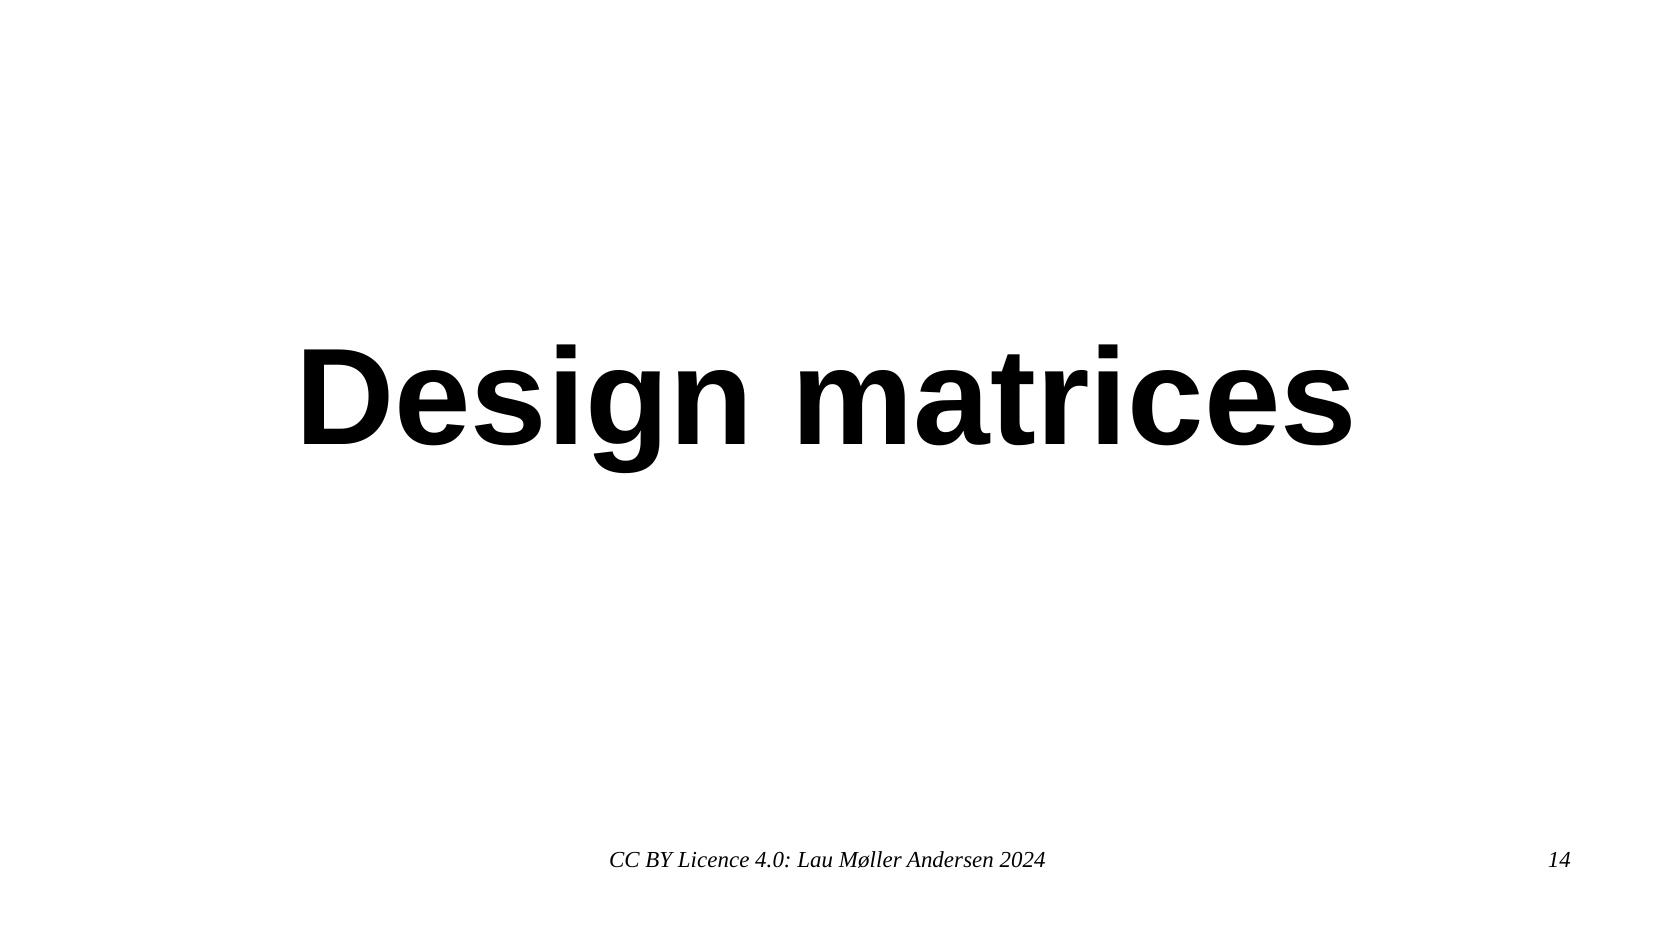

# Design matrices
CC BY Licence 4.0: Lau Møller Andersen 2024
14